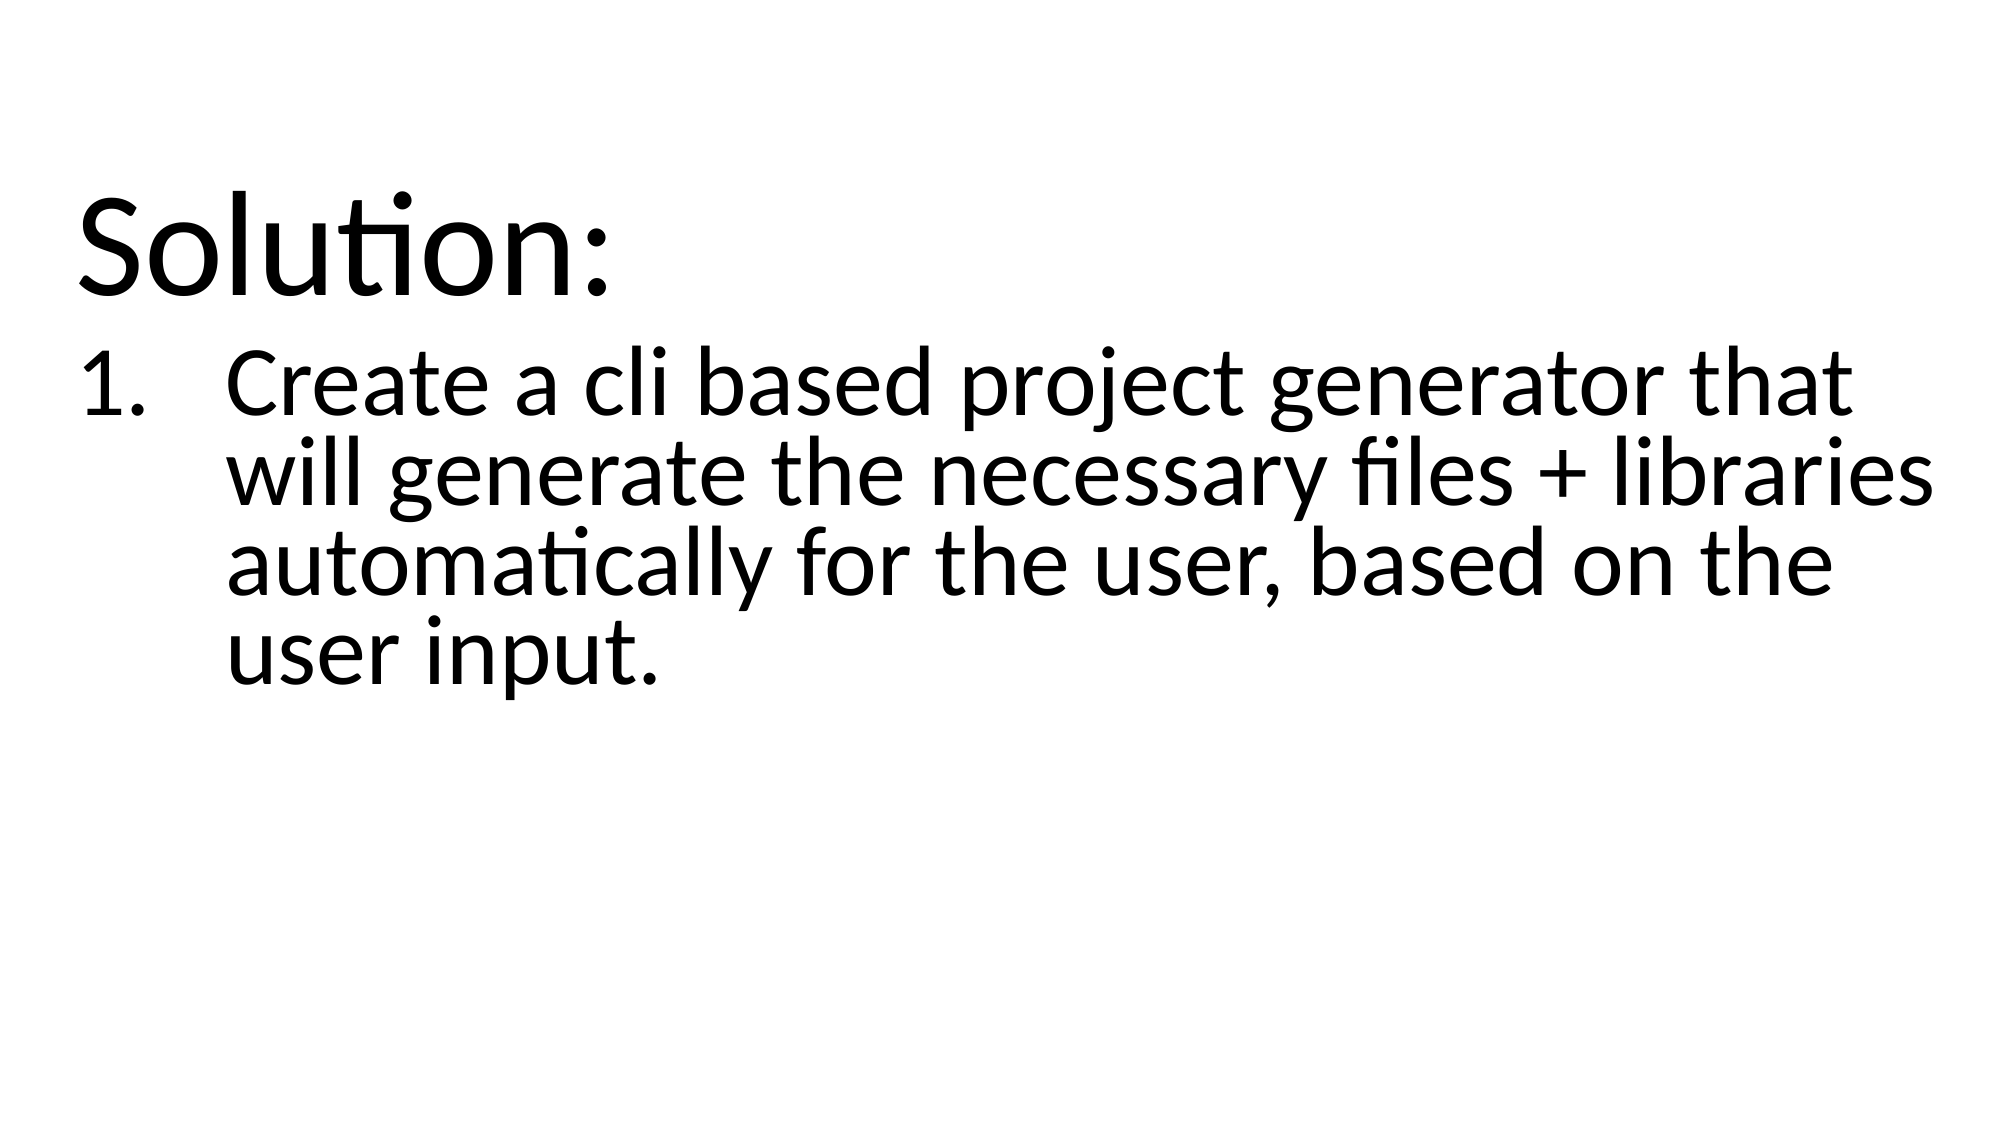

# Solution:
Create a cli based project generator that will generate the necessary files + libraries automatically for the user, based on the user input.